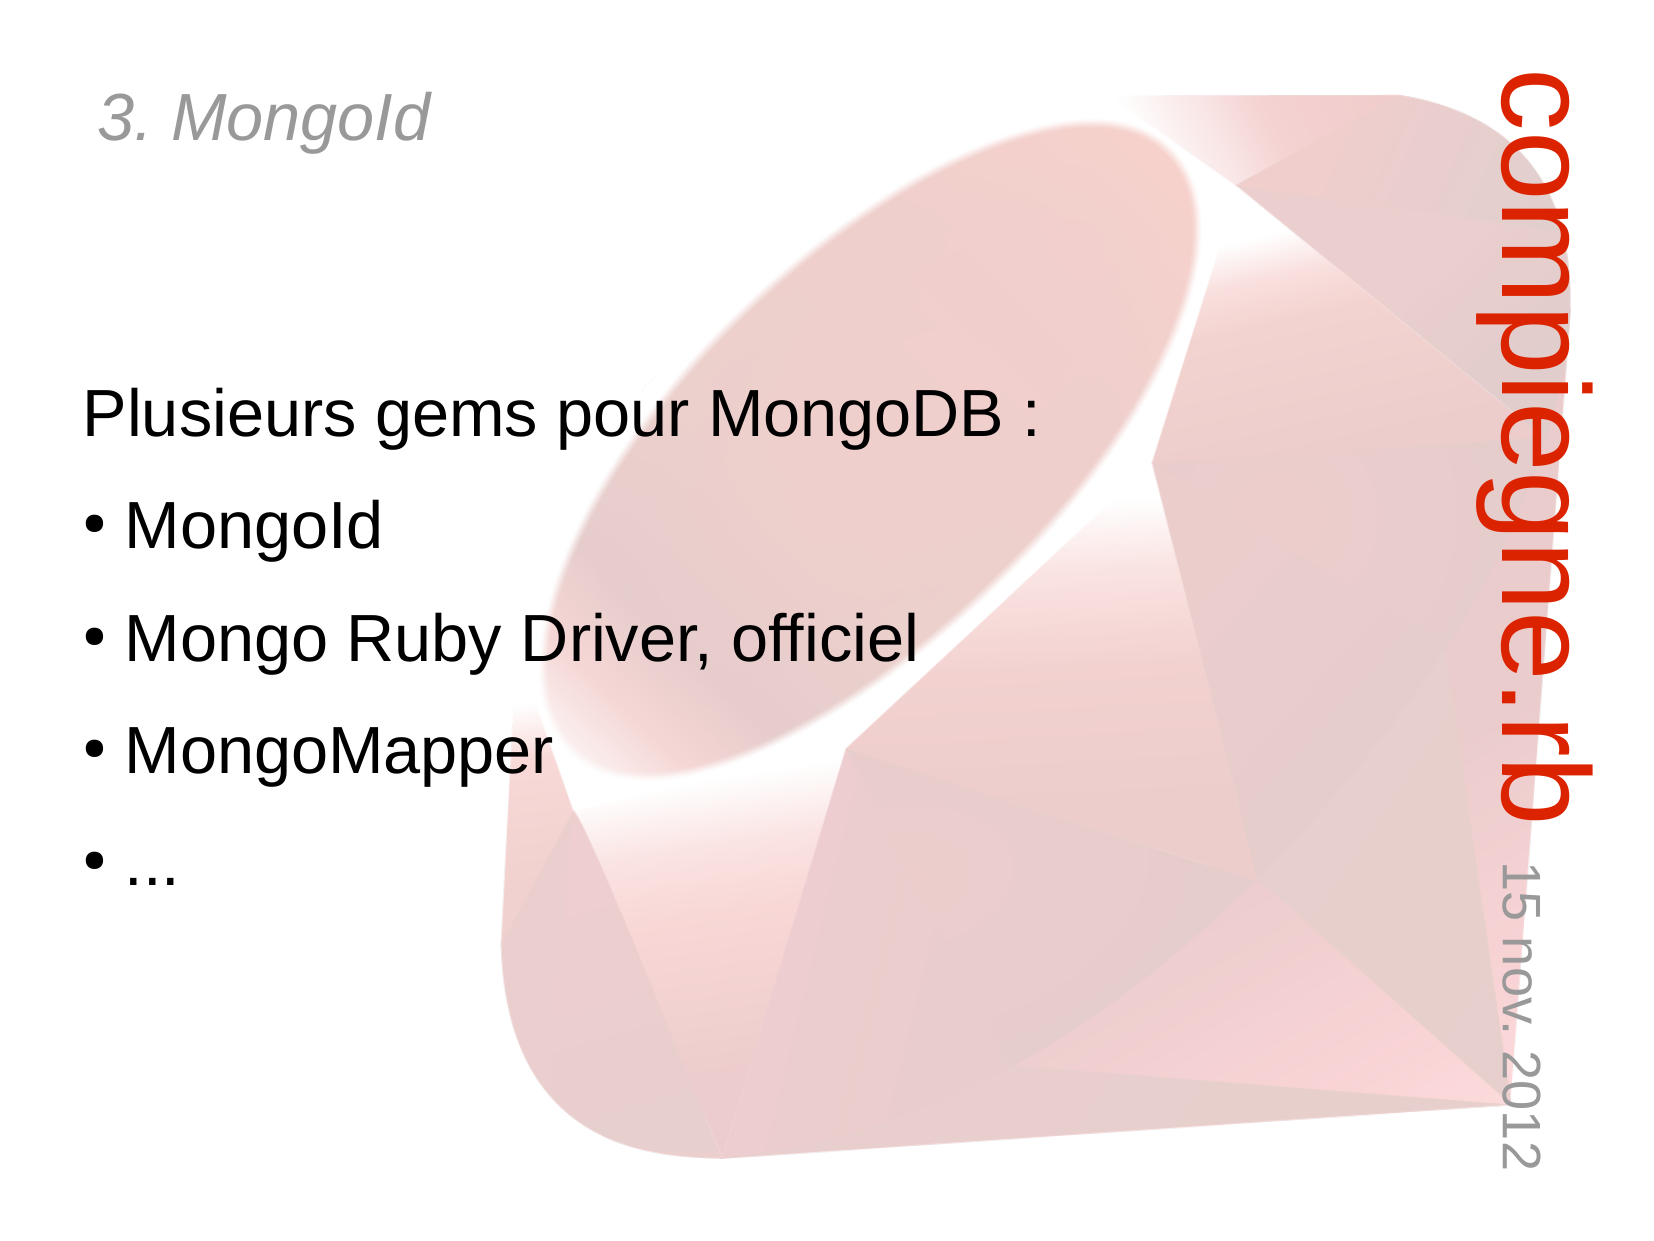

3. MongoId
Plusieurs gems pour MongoDB :
 MongoId
 Mongo Ruby Driver, officiel
 MongoMapper
 ...
# compiegne.rb 15 nov. 2012